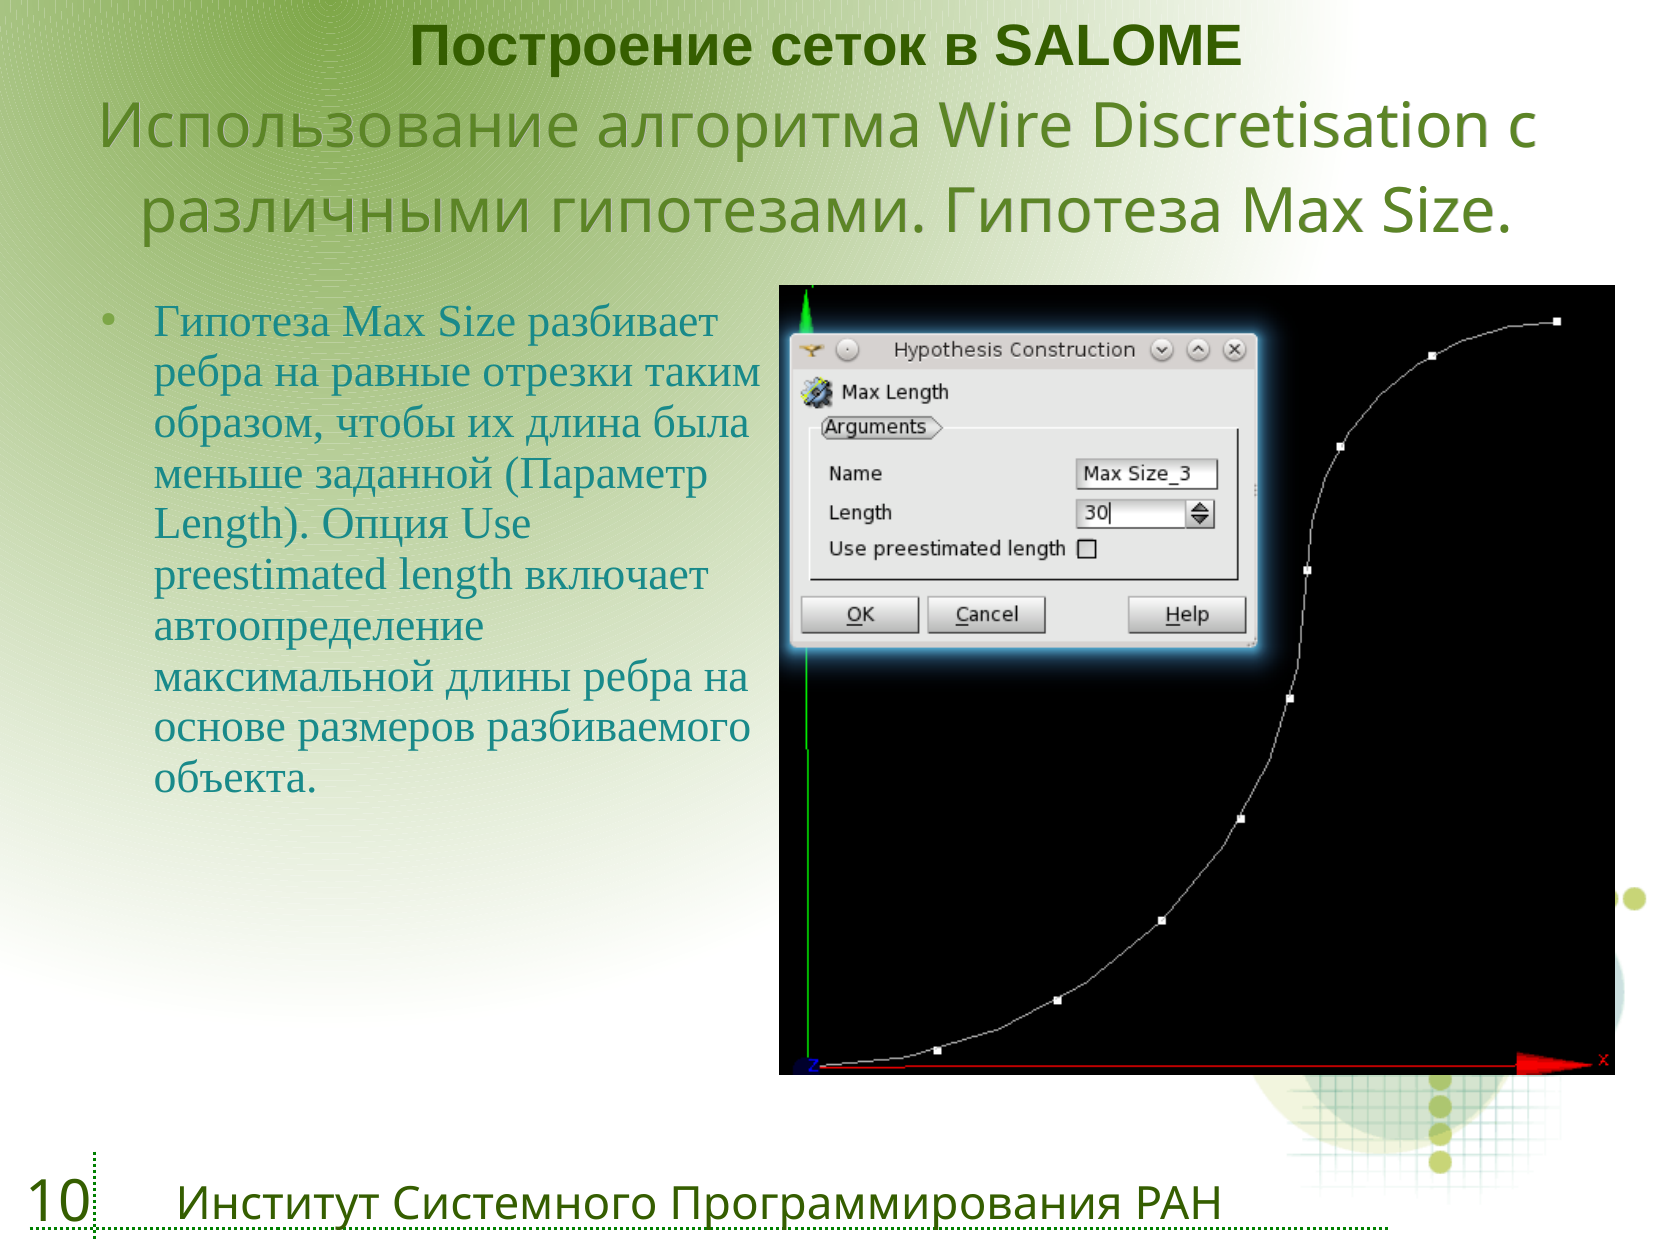

# Использование алгоритма Wire Discretisation c различными гипотезами. Гипотеза Max Size.
Гипотеза Max Size разбивает ребра на равные отрезки таким образом, чтобы их длина была меньше заданной (Параметр Length). Опция Use preestimated length включает автоопределение максимальной длины ребра на основе размеров разбиваемого объекта.